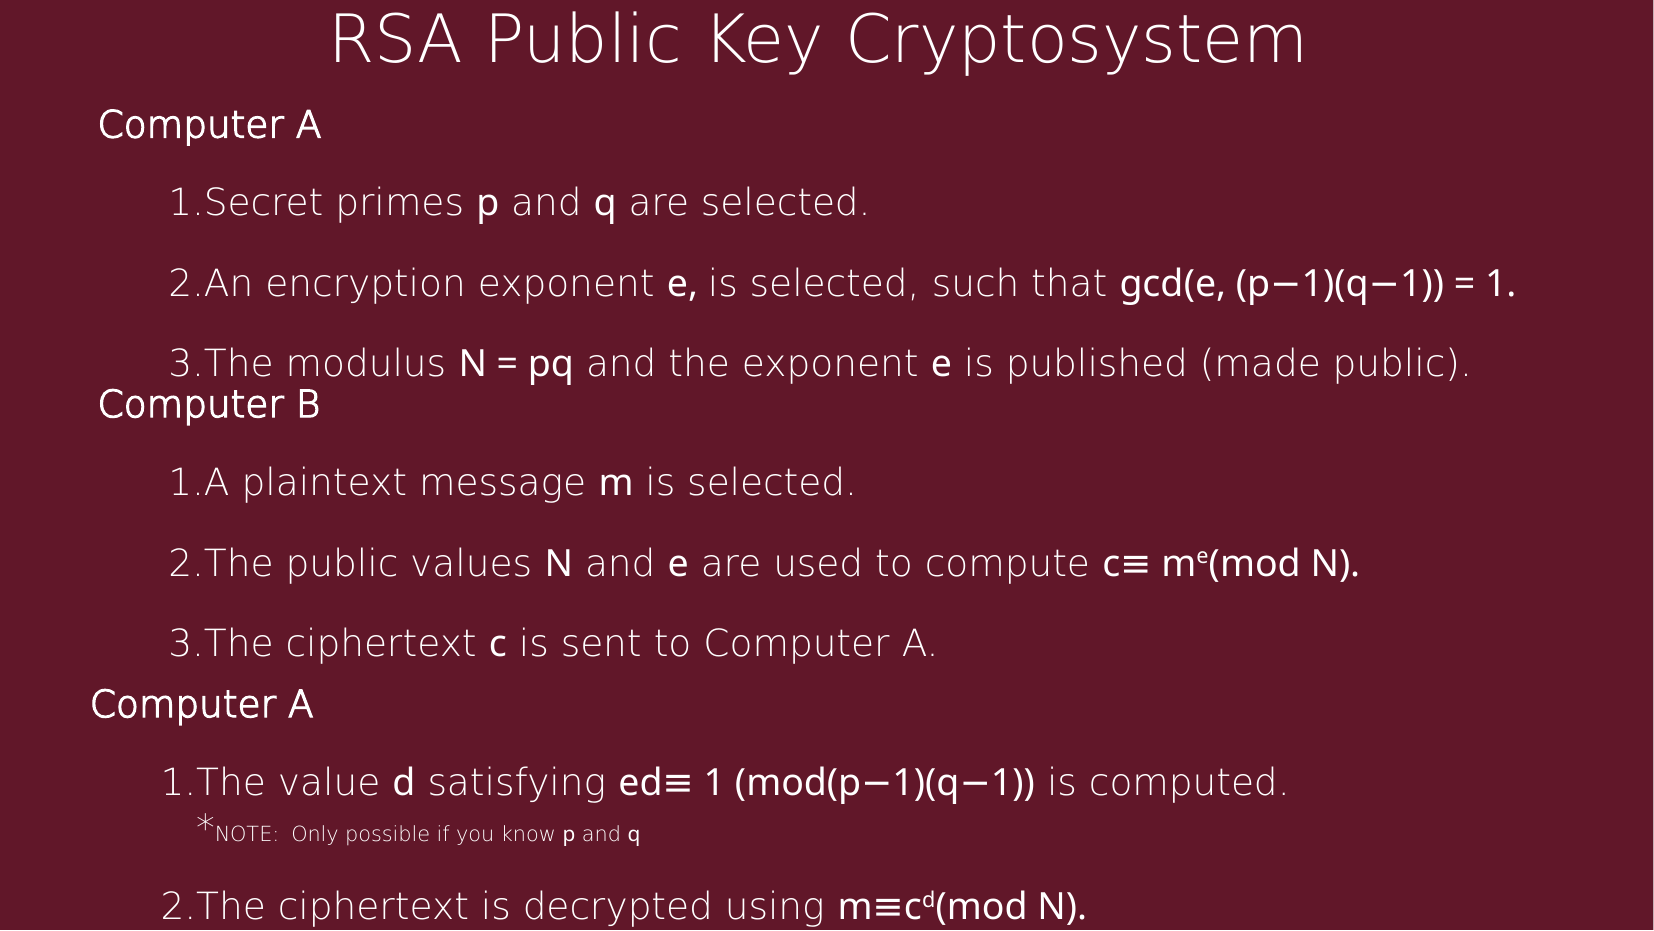

# RSA Public Key Cryptosystem
Computer A
Secret primes p and q are selected.
An encryption exponent e, is selected, such that gcd(e, (p−1)(q−1)) = 1.
The modulus N = pq and the exponent e is published (made public).
Computer B
A plaintext message m is selected.
The public values N and e are used to compute c≡ me(mod N).
The ciphertext c is sent to Computer A.
Computer A
The value d satisfying ed≡ 1 (mod(p−1)(q−1)) is computed.
*NOTE: Only possible if you know p and q
The ciphertext is decrypted using m≡cd(mod N).